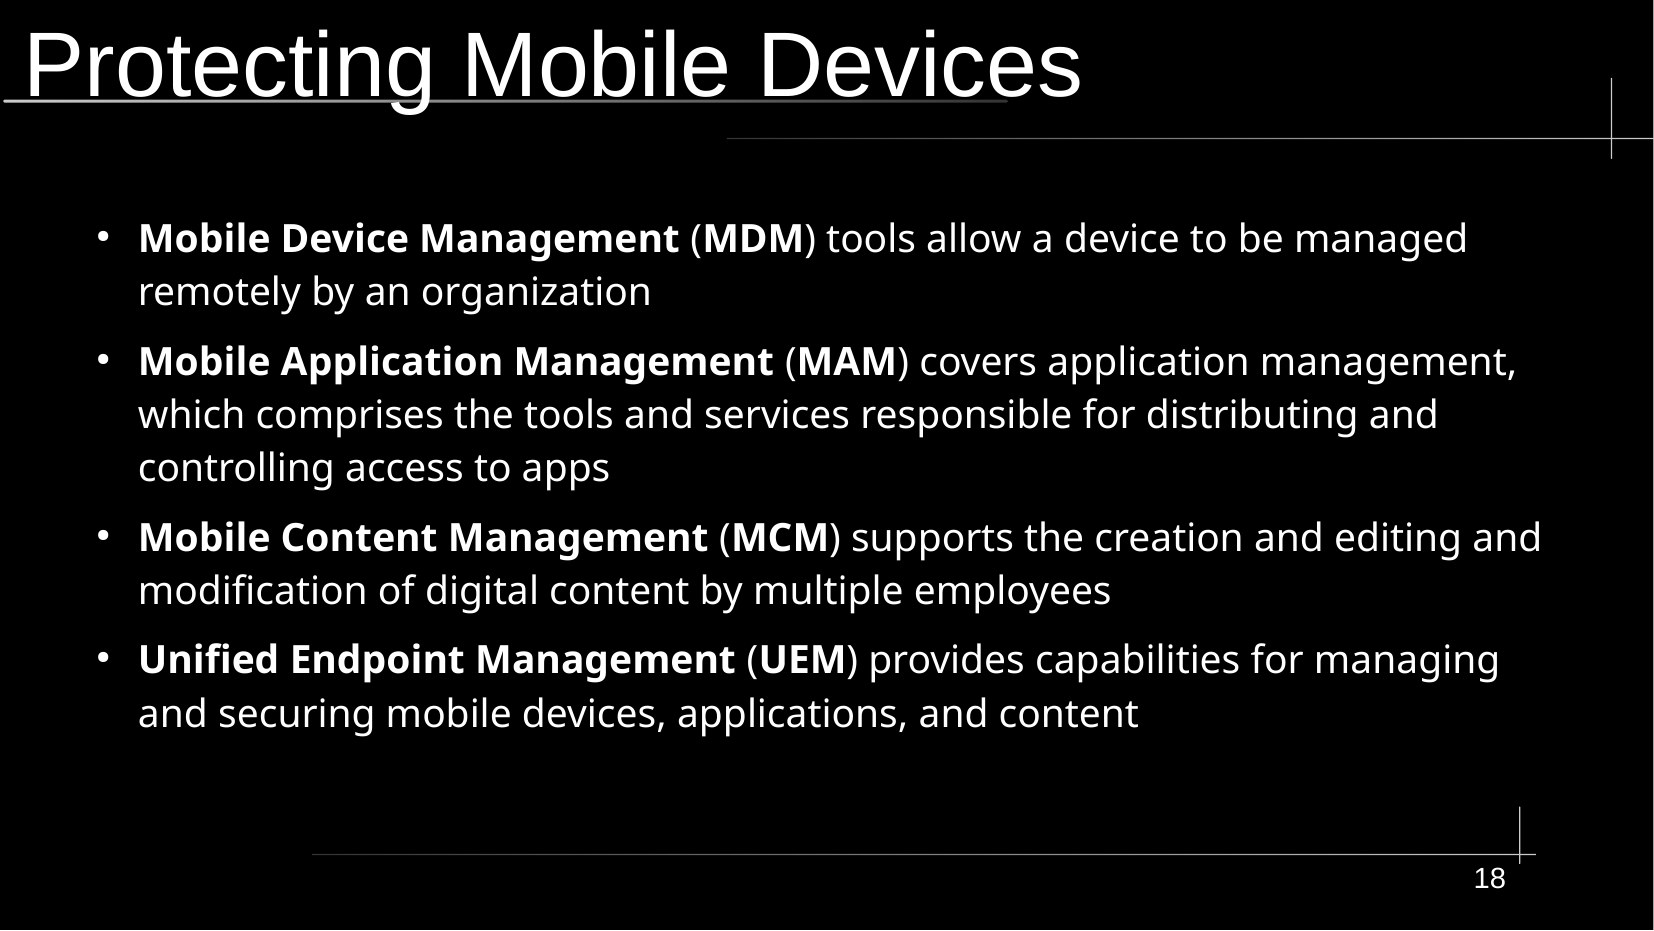

# Protecting Mobile Devices
Mobile Device Management (MDM) tools allow a device to be managed remotely by an organization
Mobile Application Management (MAM) covers application management, which comprises the tools and services responsible for distributing and controlling access to apps
Mobile Content Management (MCM) supports the creation and editing and modification of digital content by multiple employees
Unified Endpoint Management (UEM) provides capabilities for managing and securing mobile devices, applications, and content
18